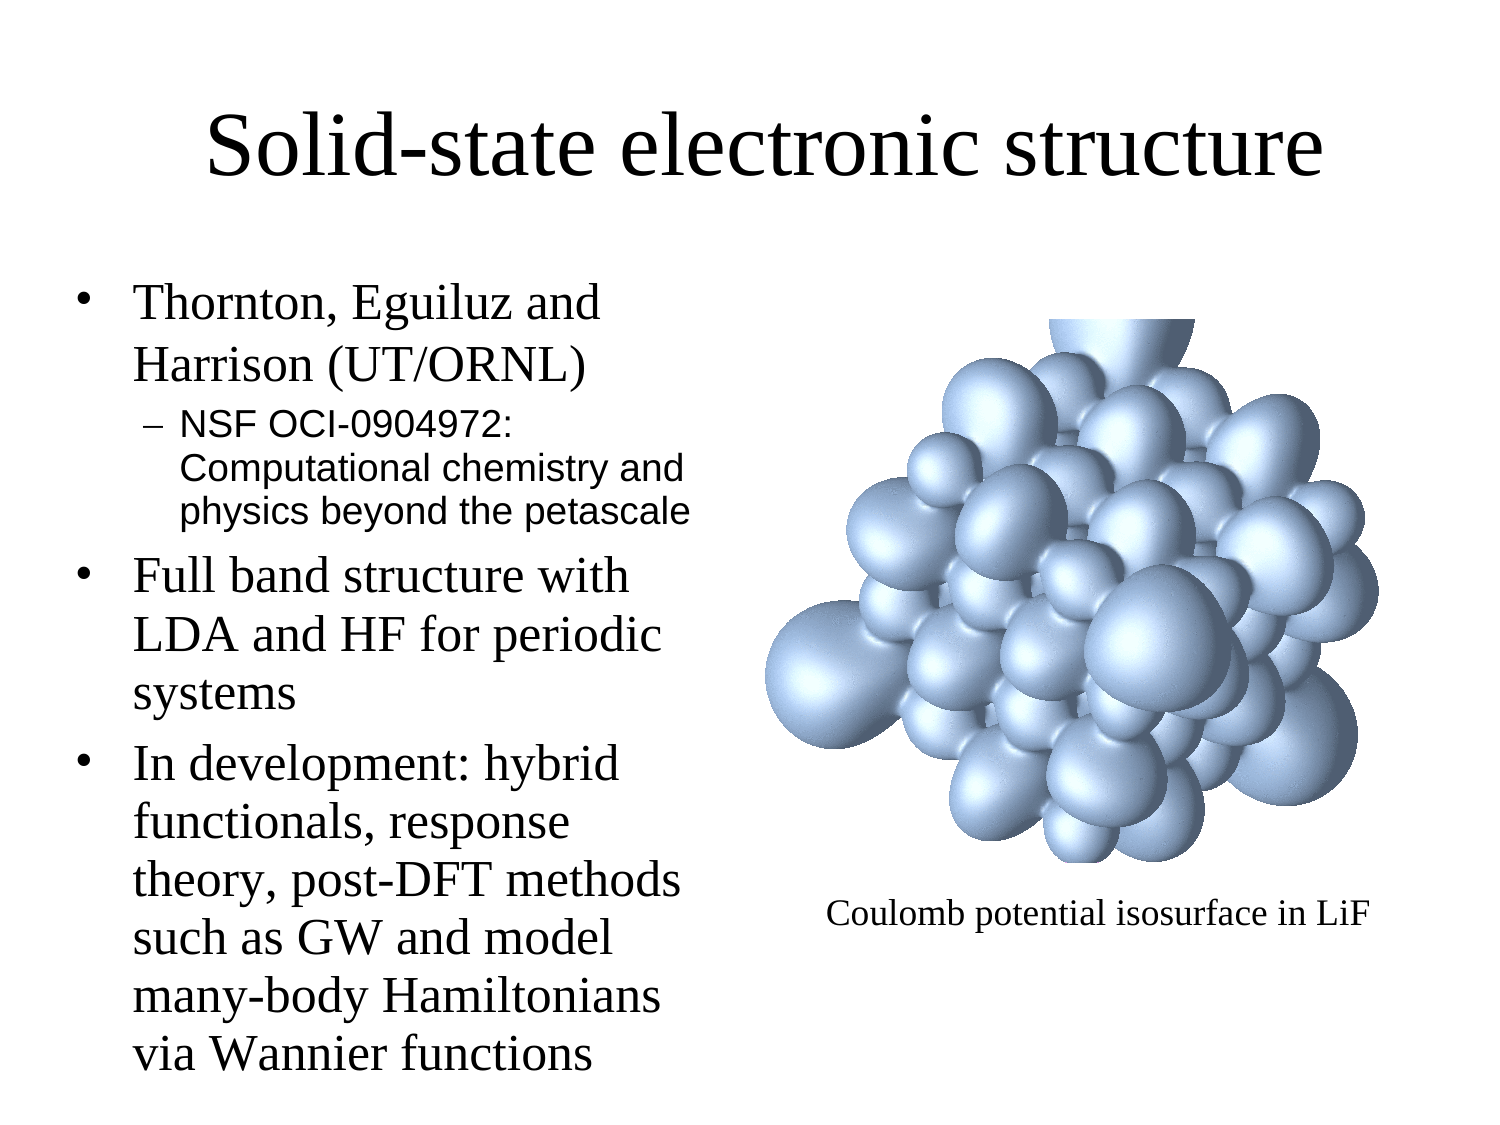

# Solid-state electronic structure
Thornton, Eguiluz and Harrison (UT/ORNL)
NSF OCI-0904972: Computational chemistry and physics beyond the petascale
Full band structure with LDA and HF for periodic systems
In development: hybrid functionals, response theory, post-DFT methods such as GW and model many-body Hamiltonians via Wannier functions
Coulomb potential isosurface in LiF